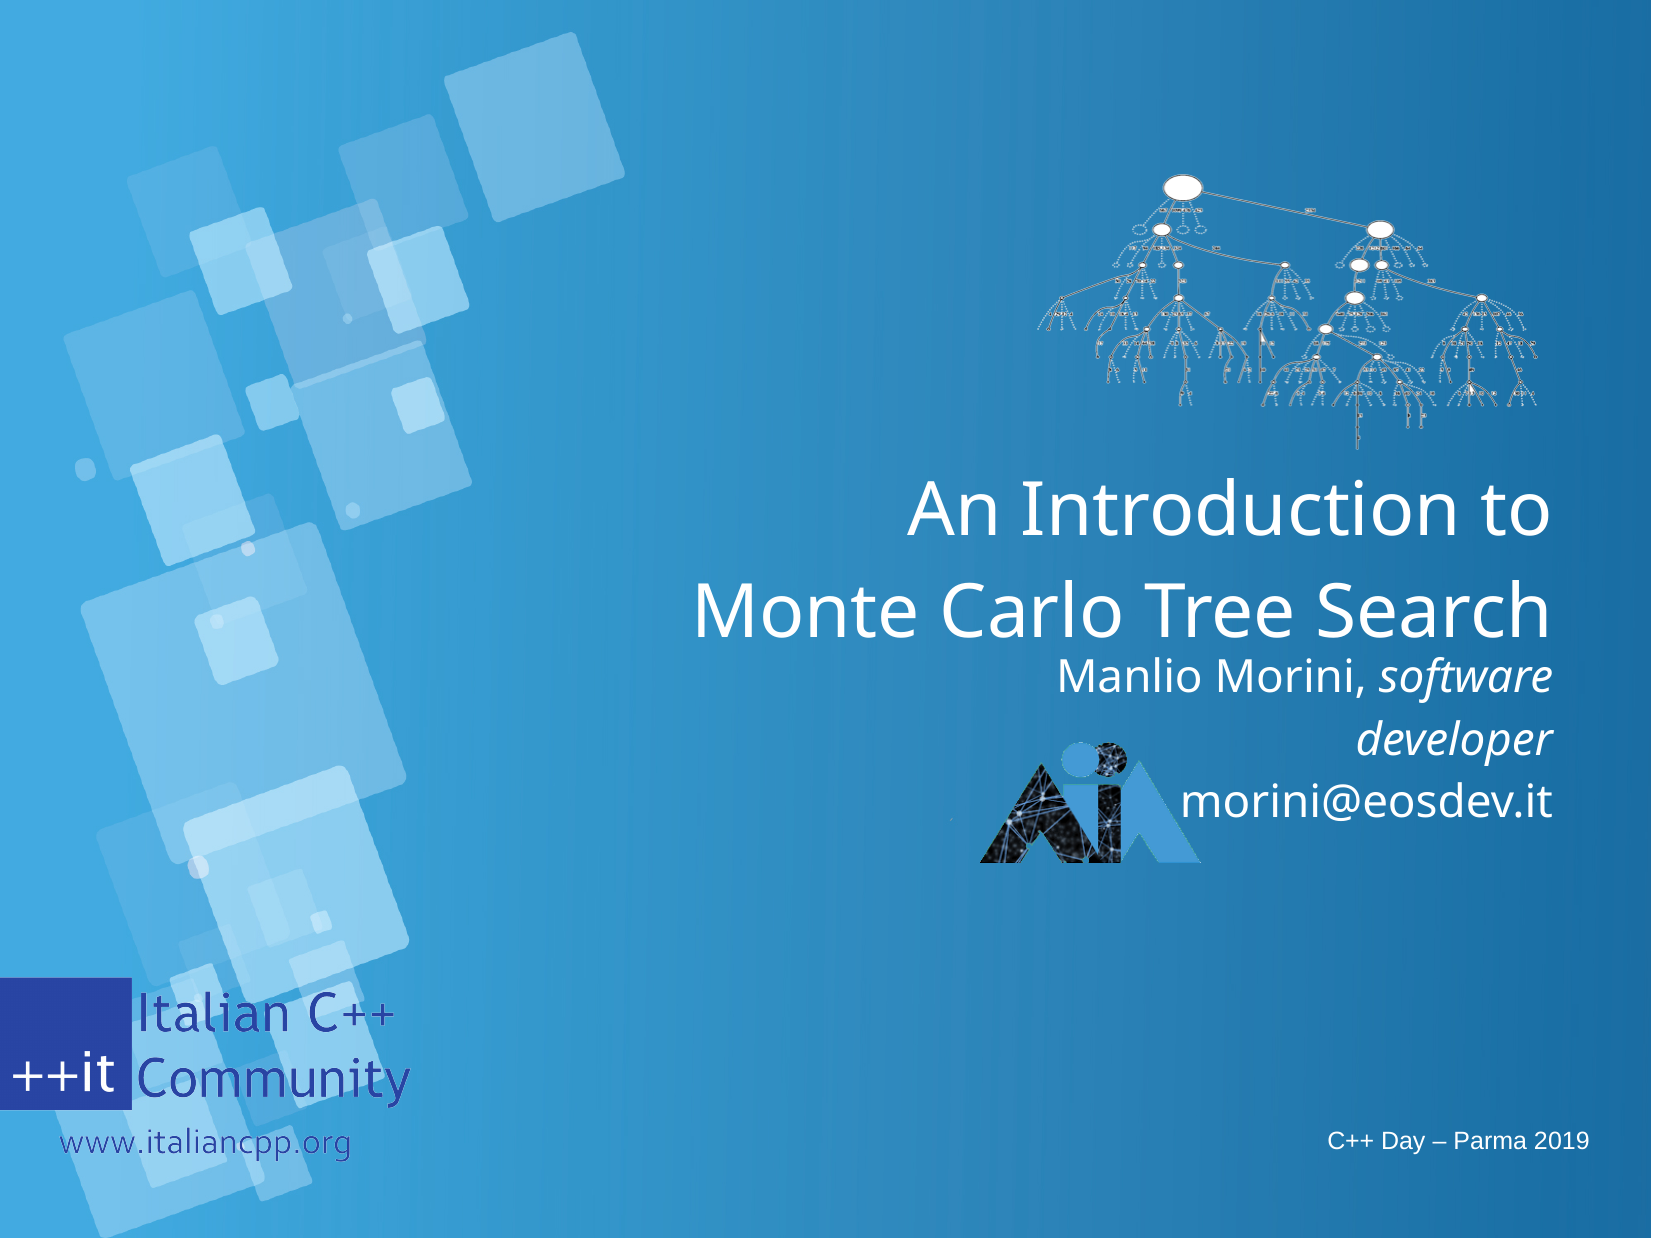

# An Introduction to Monte Carlo Tree Search
Manlio Morini, software developer
morini@eosdev.it
C++ Day – Parma 2019